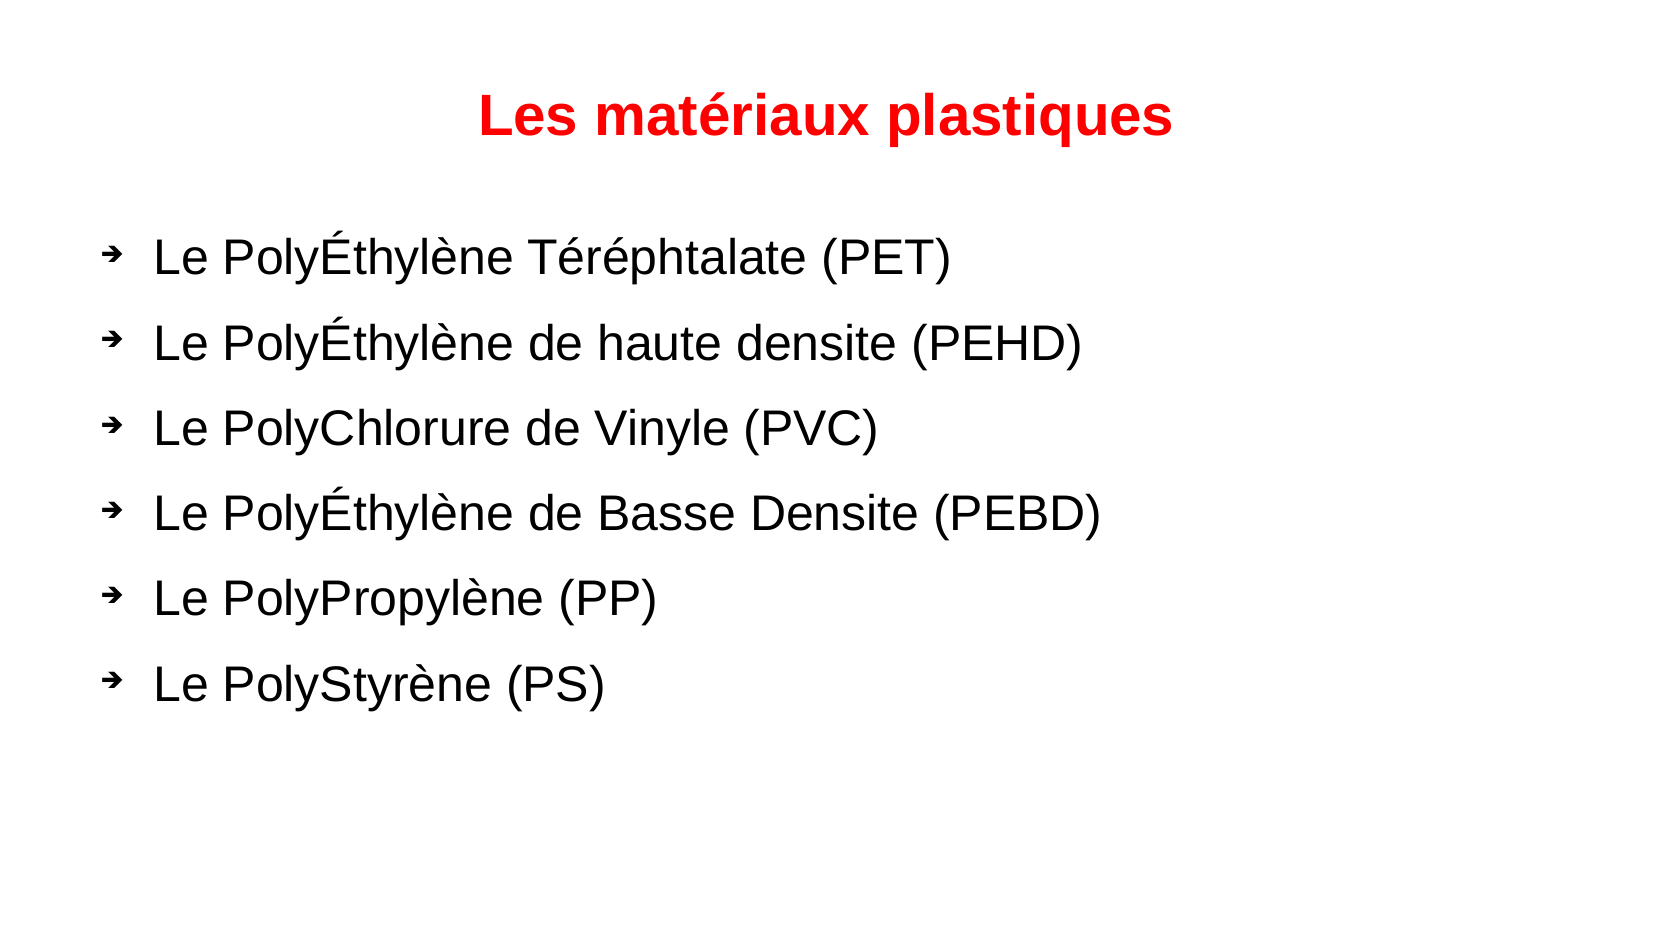

# Les matériaux plastiques
Le PolyÉthylène Téréphtalate (PET)
Le PolyÉthylène de haute densite (PEHD)
Le PolyChlorure de Vinyle (PVC)
Le PolyÉthylène de Basse Densite (PEBD)
Le PolyPropylène (PP)
Le PolyStyrène (PS)